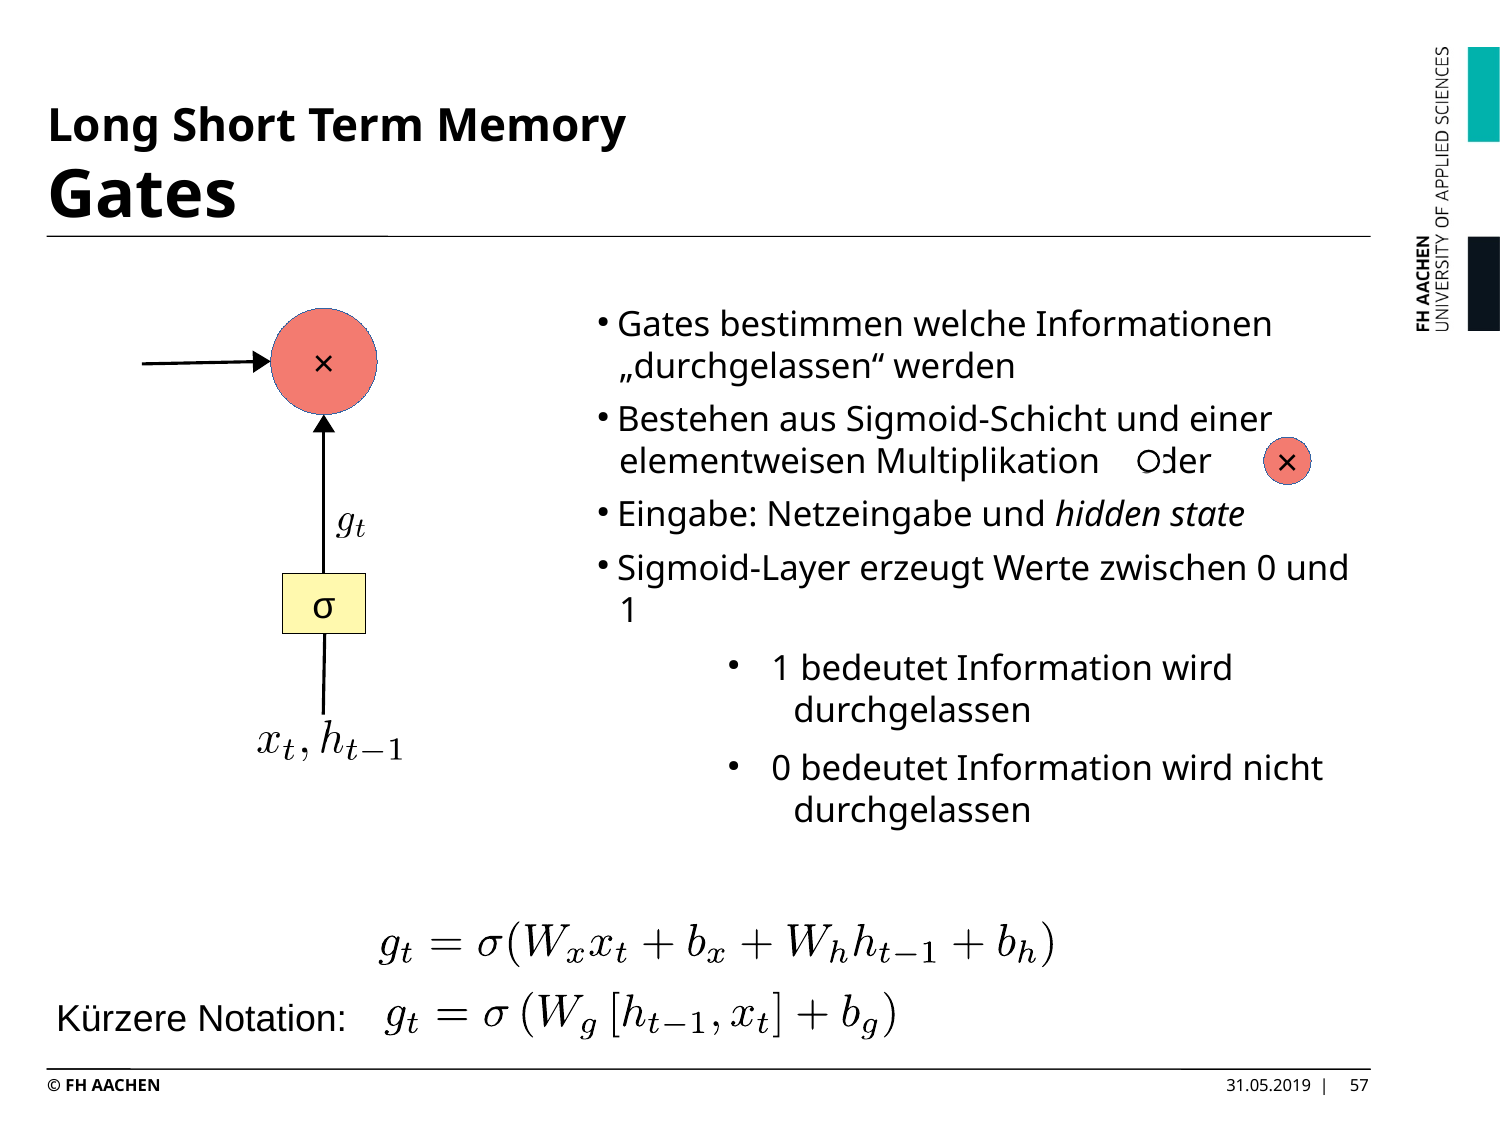

# Long Short Term Memory Gates
 Gates bestimmen welche Informationen „durchgelassen“ werden
 Bestehen aus Sigmoid-Schicht und einer elementweisen Multiplikation oder
 Eingabe: Netzeingabe und hidden state
 Sigmoid-Layer erzeugt Werte zwischen 0 und 1
1 bedeutet Information wird durchgelassen
0 bedeutet Information wird nicht durchgelassen
×
×
σ
Kürzere Notation:
31.05.2019
57